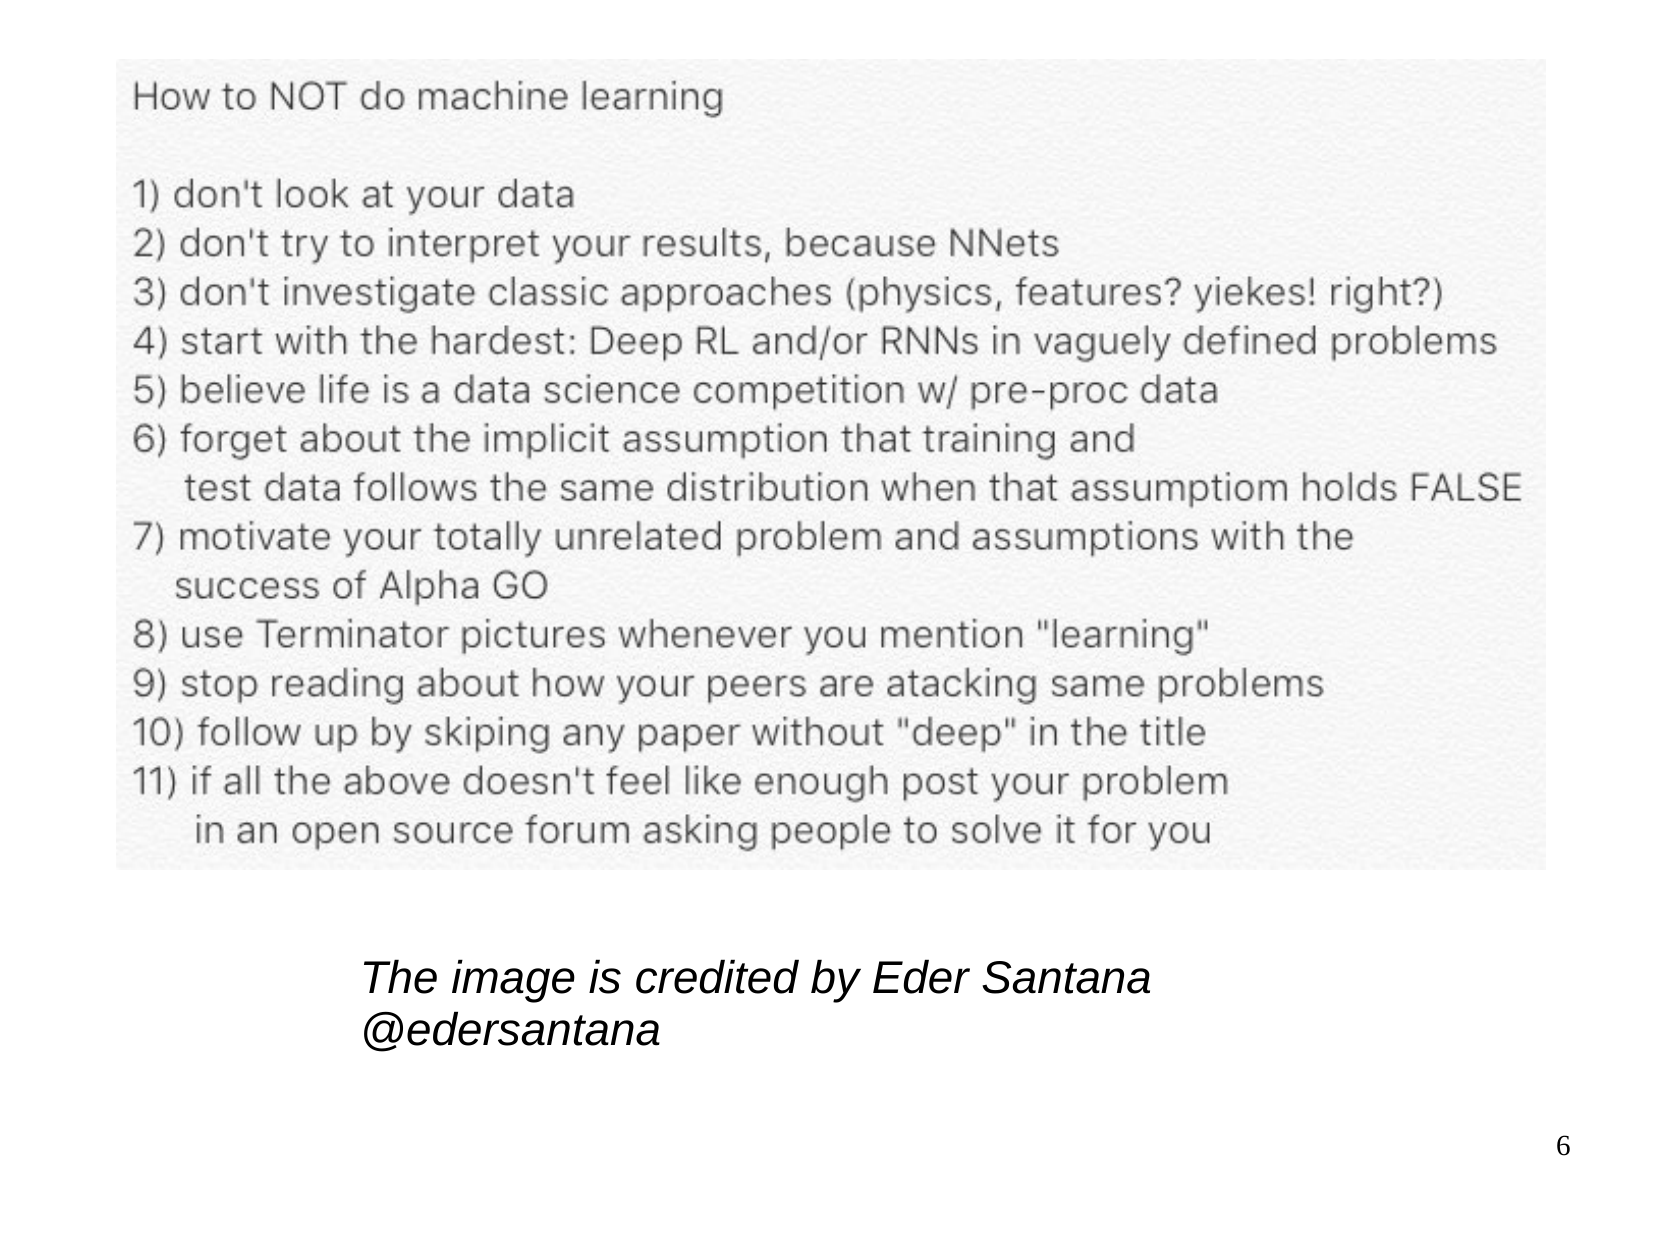

The image is credited by Eder Santana @edersantana
6